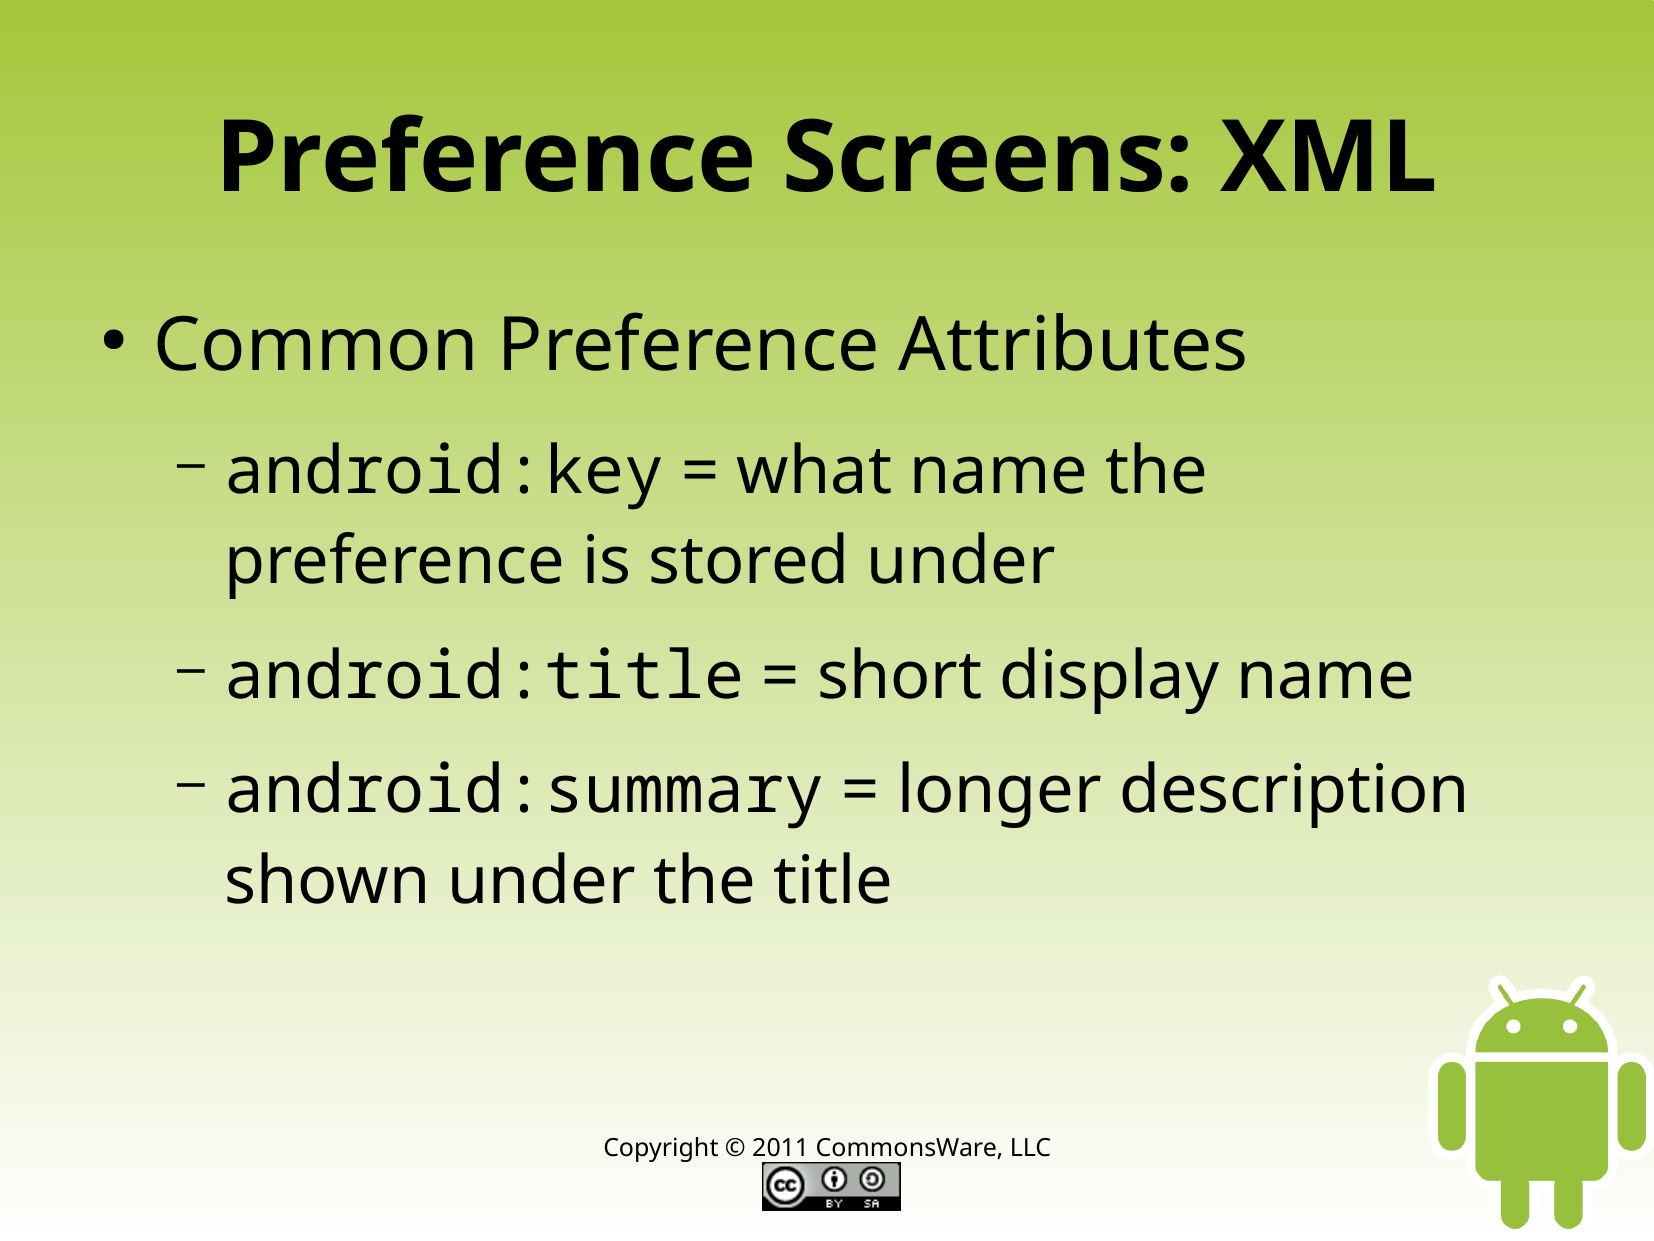

# Preference Screens: XML
Common Preference Attributes
android:key = what name the preference is stored under
android:title = short display name
android:summary = longer description shown under the title